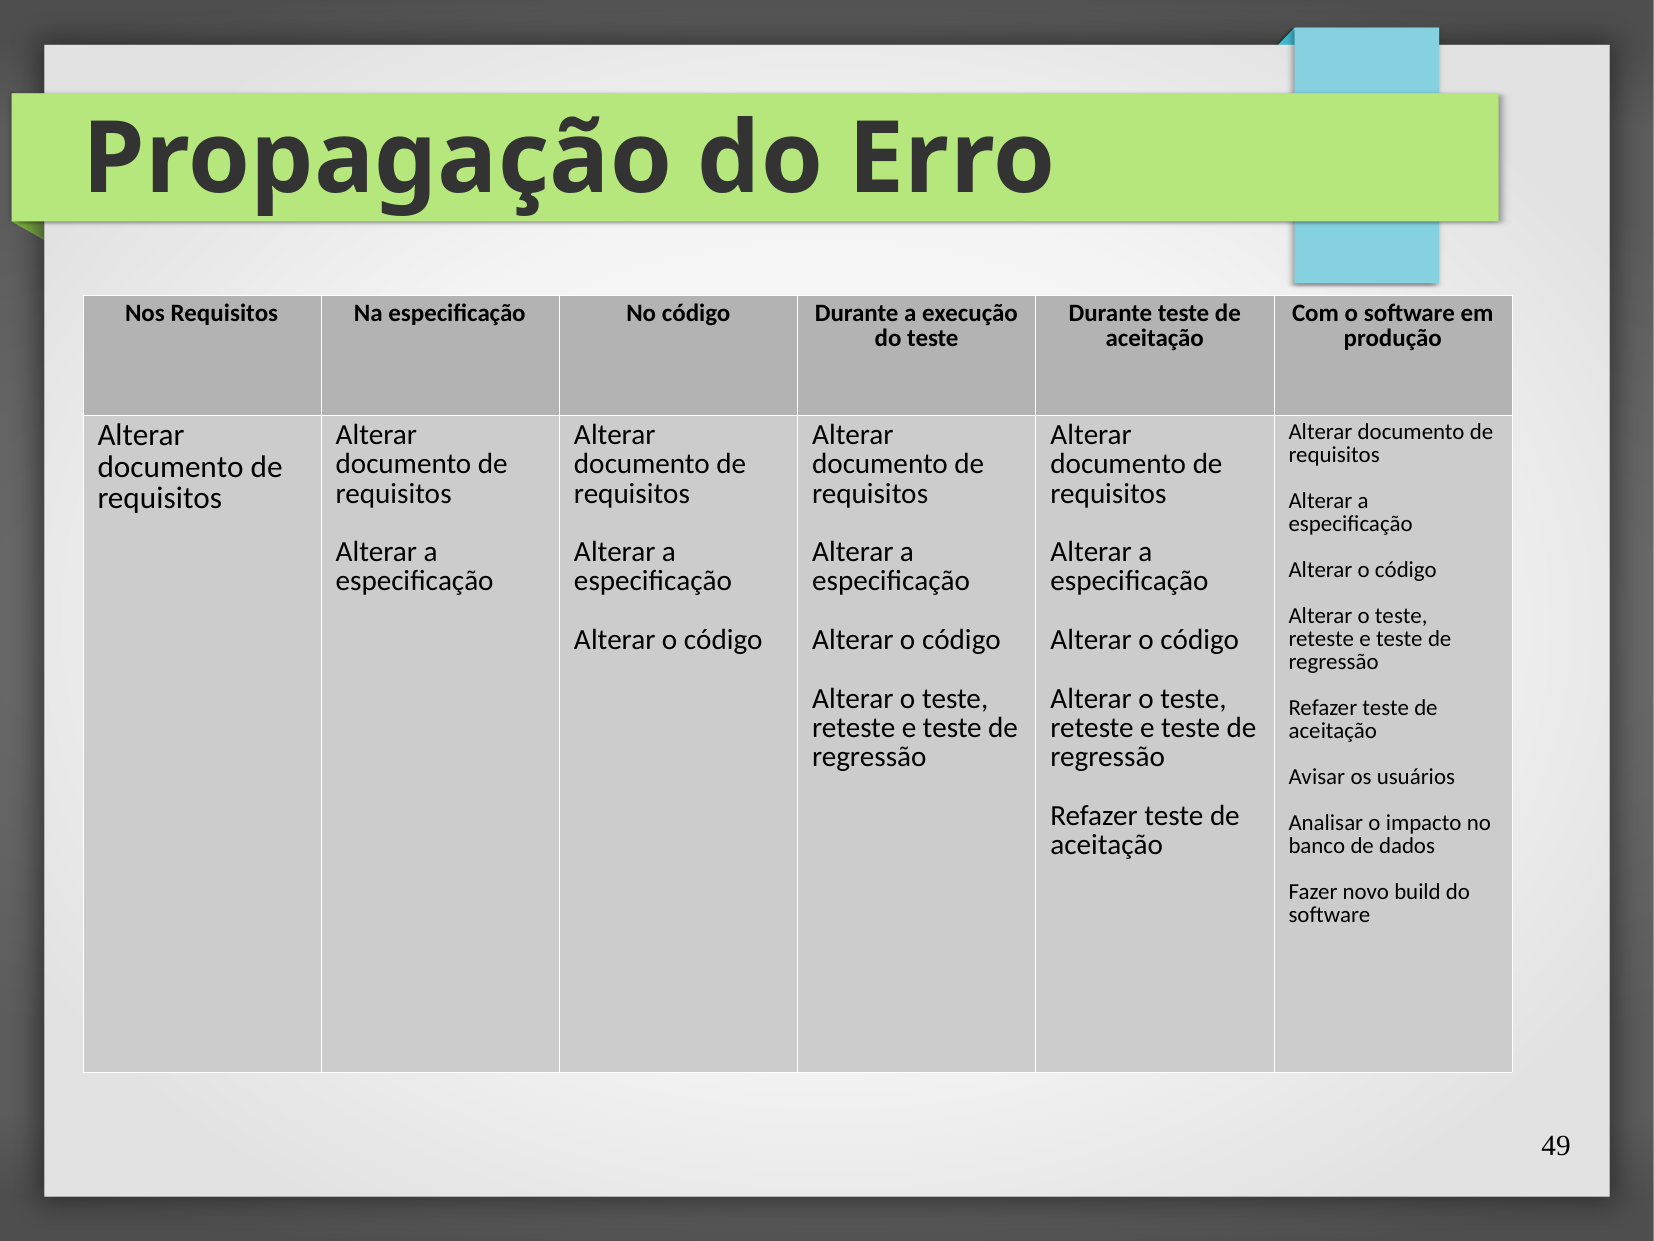

# Propagação do Erro
| Nos Requisitos | Na especificação | No código | Durante a execução do teste | Durante teste de aceitação | Com o software em produção |
| --- | --- | --- | --- | --- | --- |
| Alterar documento de requisitos | Alterar documento de requisitos Alterar a especificação | Alterar documento de requisitos Alterar a especificação Alterar o código | Alterar documento de requisitos Alterar a especificação Alterar o código Alterar o teste, reteste e teste de regressão | Alterar documento de requisitos Alterar a especificação Alterar o código Alterar o teste, reteste e teste de regressão Refazer teste de aceitação | Alterar documento de requisitos Alterar a especificação Alterar o código Alterar o teste, reteste e teste de regressão Refazer teste de aceitação Avisar os usuários Analisar o impacto no banco de dados Fazer novo build do software |
49